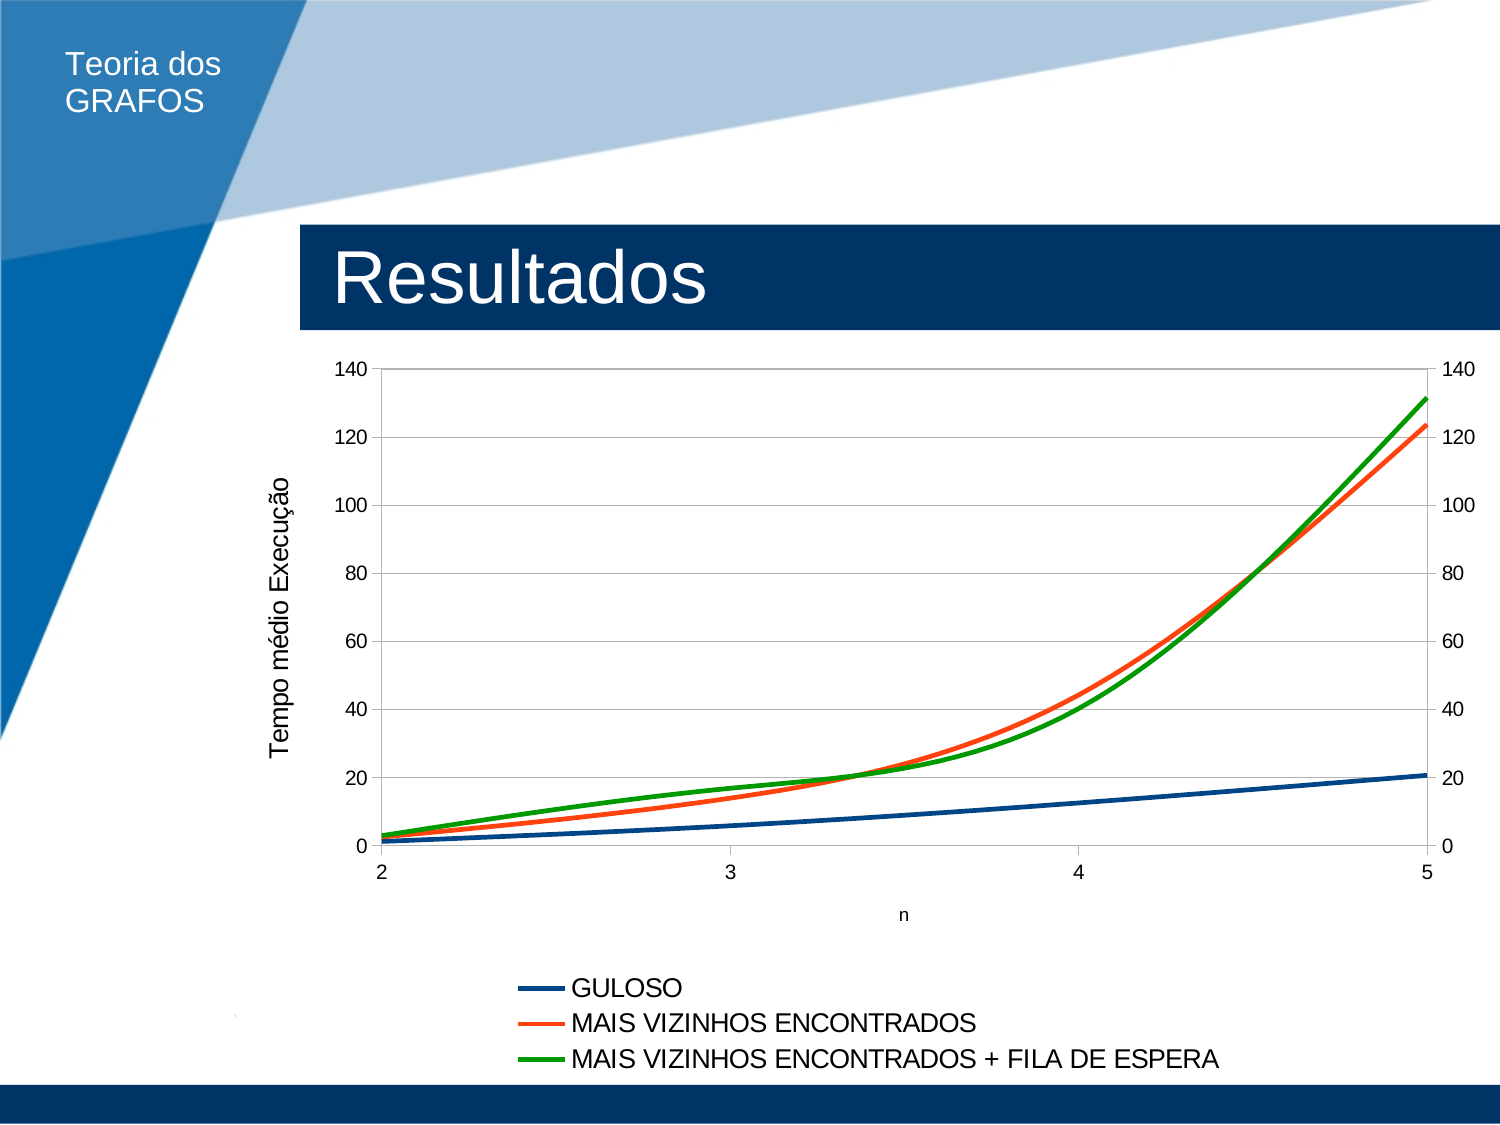

# Resultados
### Chart
| Category | GULOSO | MAIS VIZINHOS ENCONTRADOS + FILA DE ESPERA | MAIS VIZINHOS ENCONTRADOS |
|---|---|---|---|
| 2 | 1.3 | 3.0 | 2.6 |
| 3 | 5.9 | 16.9 | 14.0 |
| 4 | 12.6 | 40.3 | 44.3 |
| 5 | 20.7 | 131.6 | 123.7 |